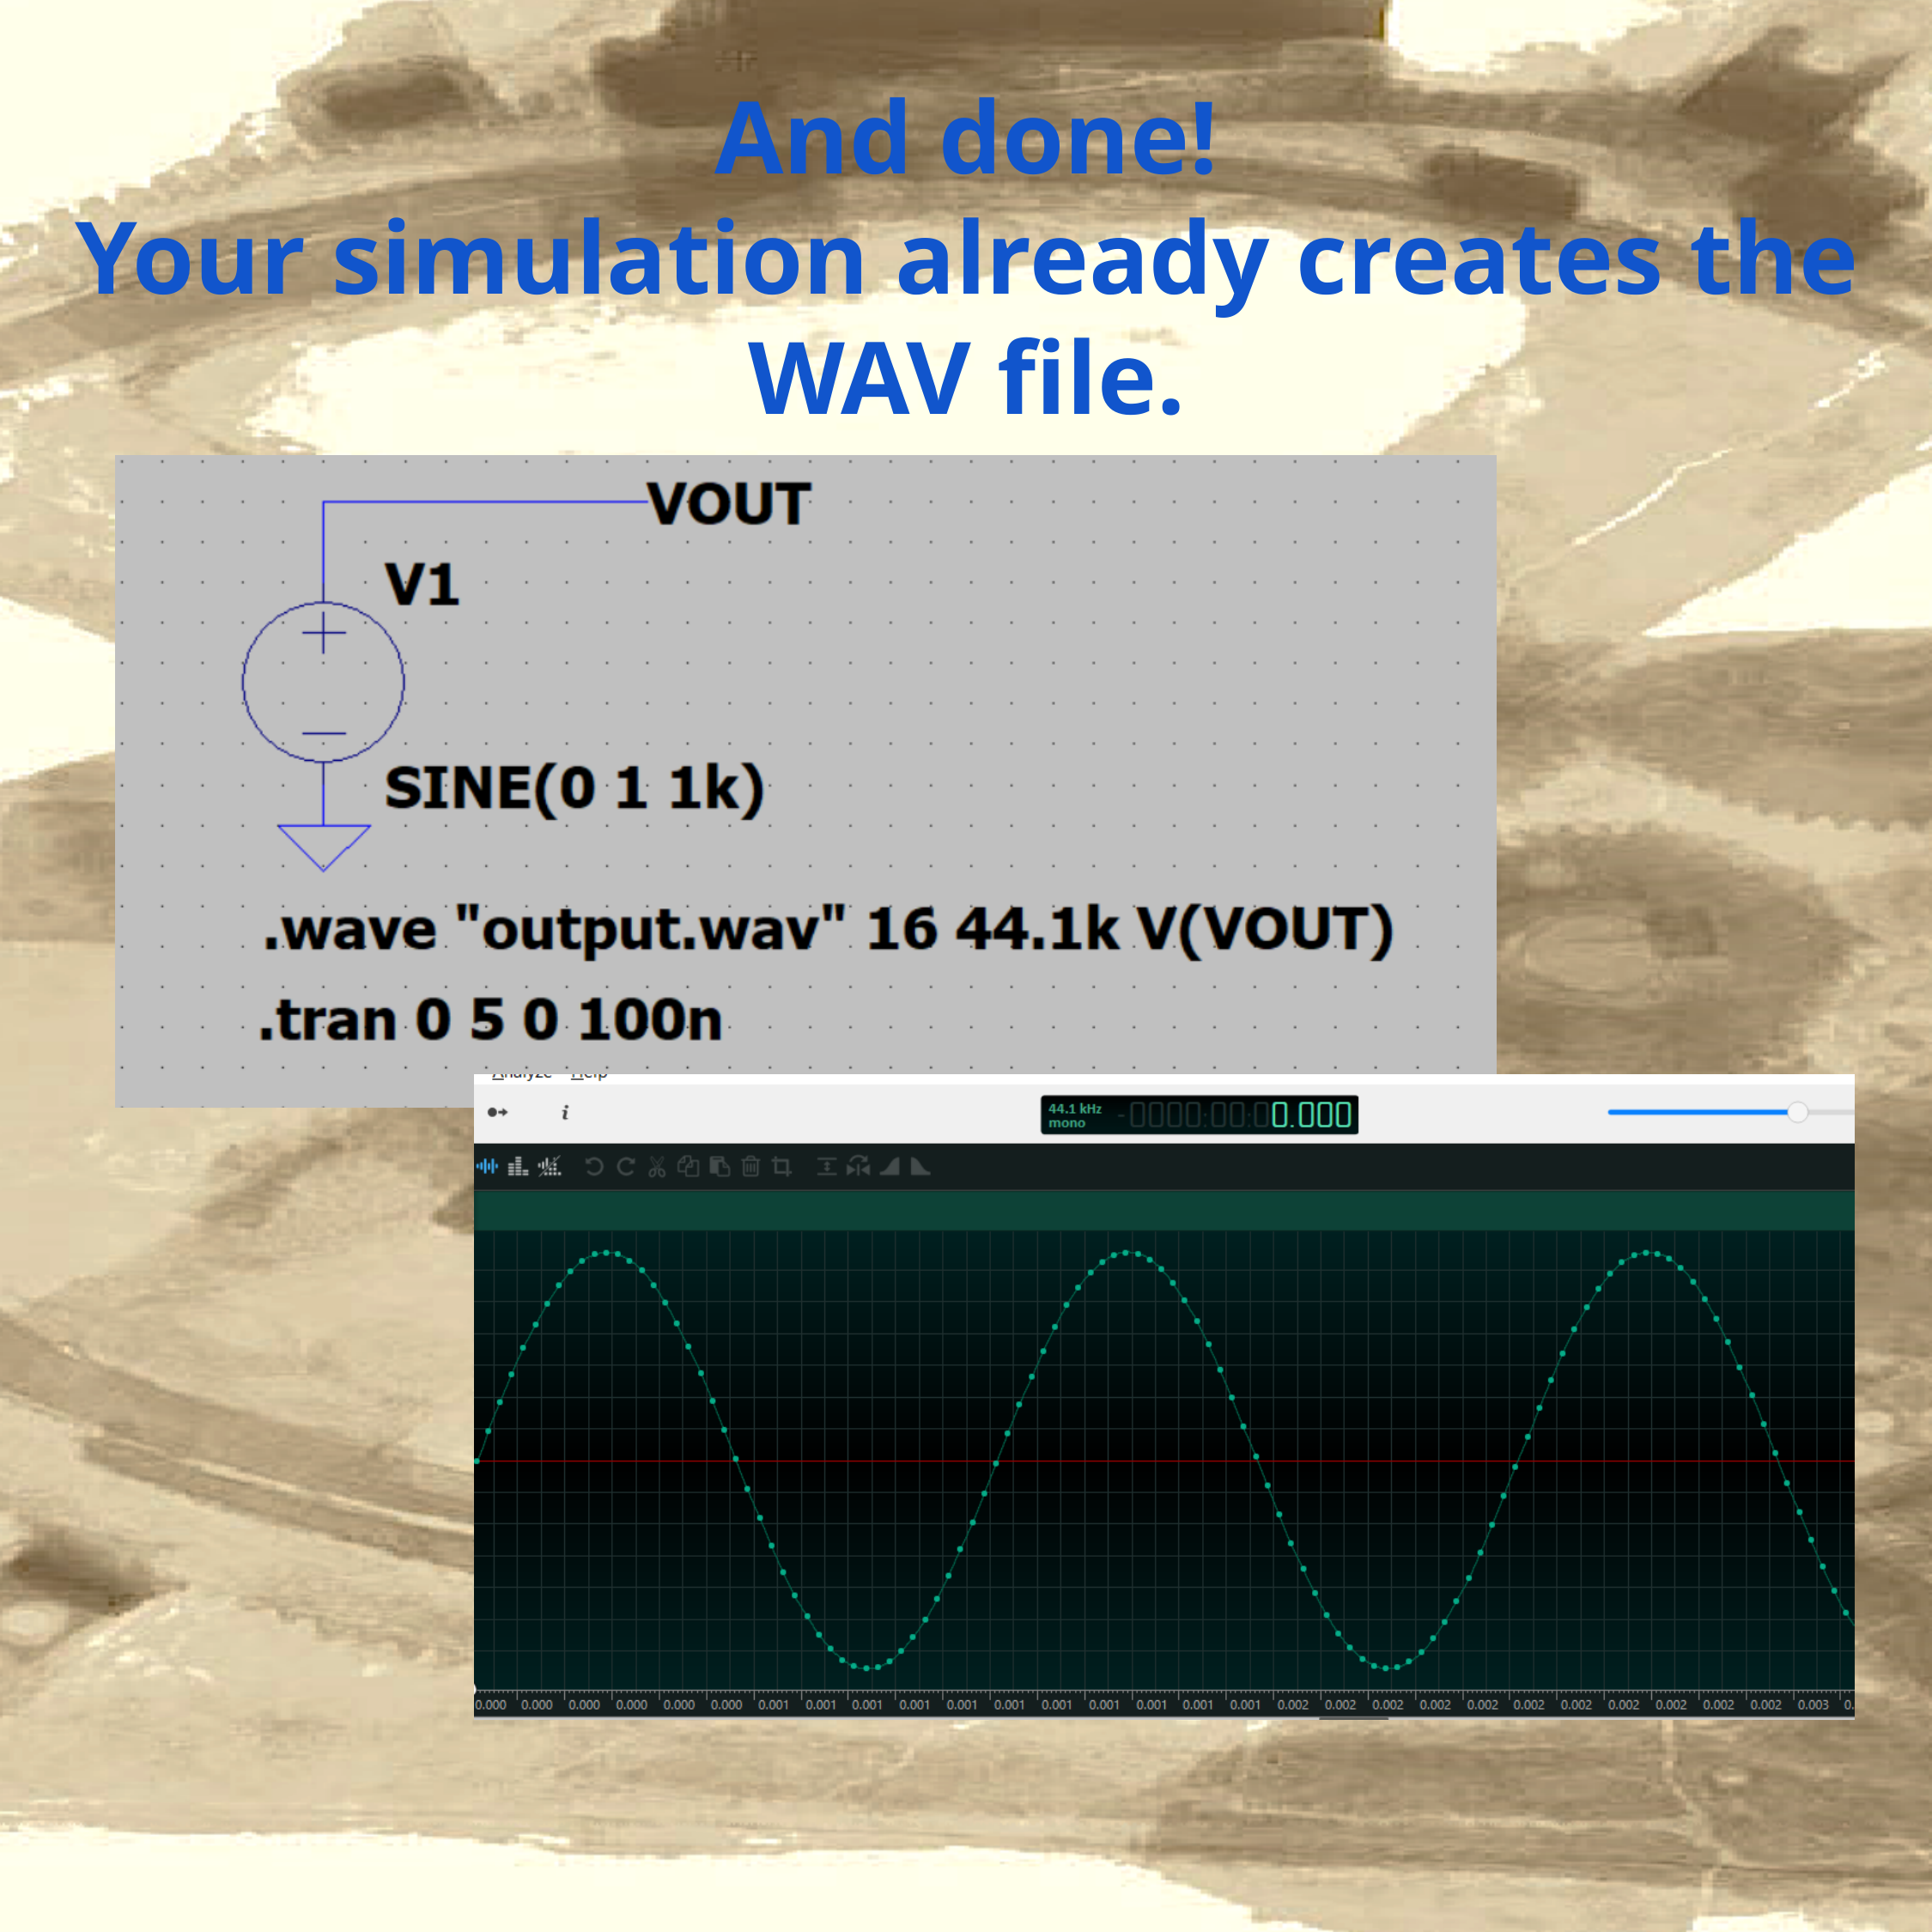

And done!
Your simulation already creates the WAV file.